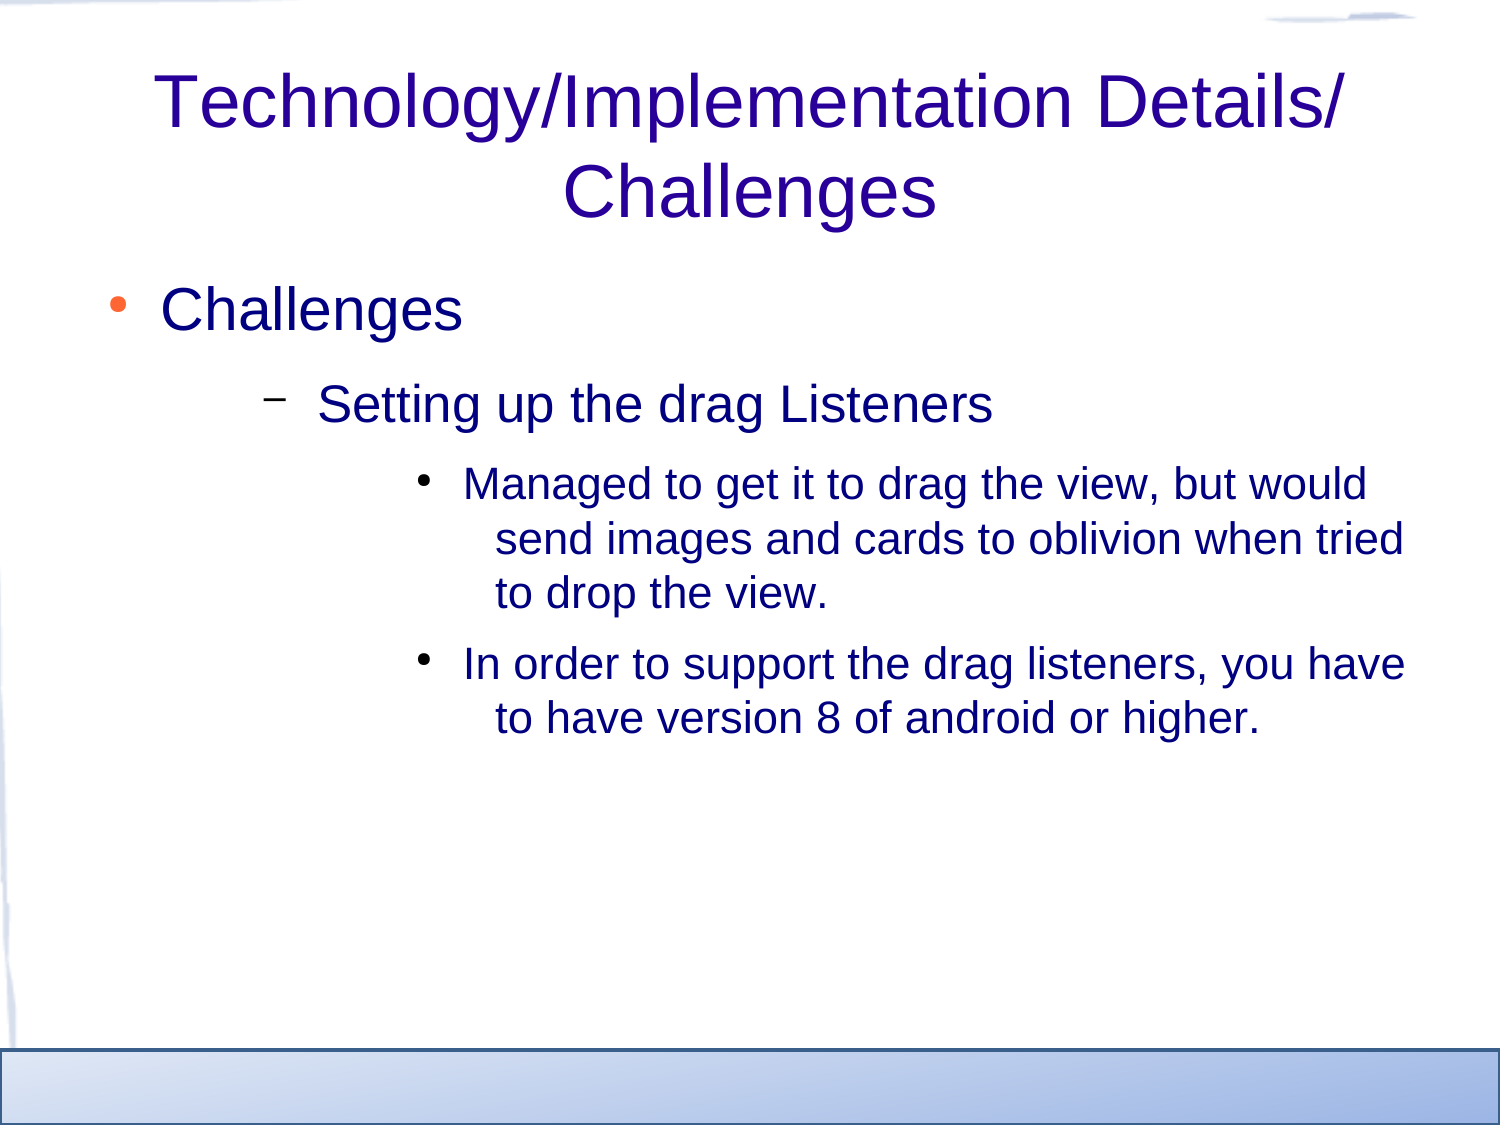

# Technology/Implementation Details/ Challenges
Challenges
Setting up the drag Listeners
Managed to get it to drag the view, but would send images and cards to oblivion when tried to drop the view.
In order to support the drag listeners, you have to have version 8 of android or higher.